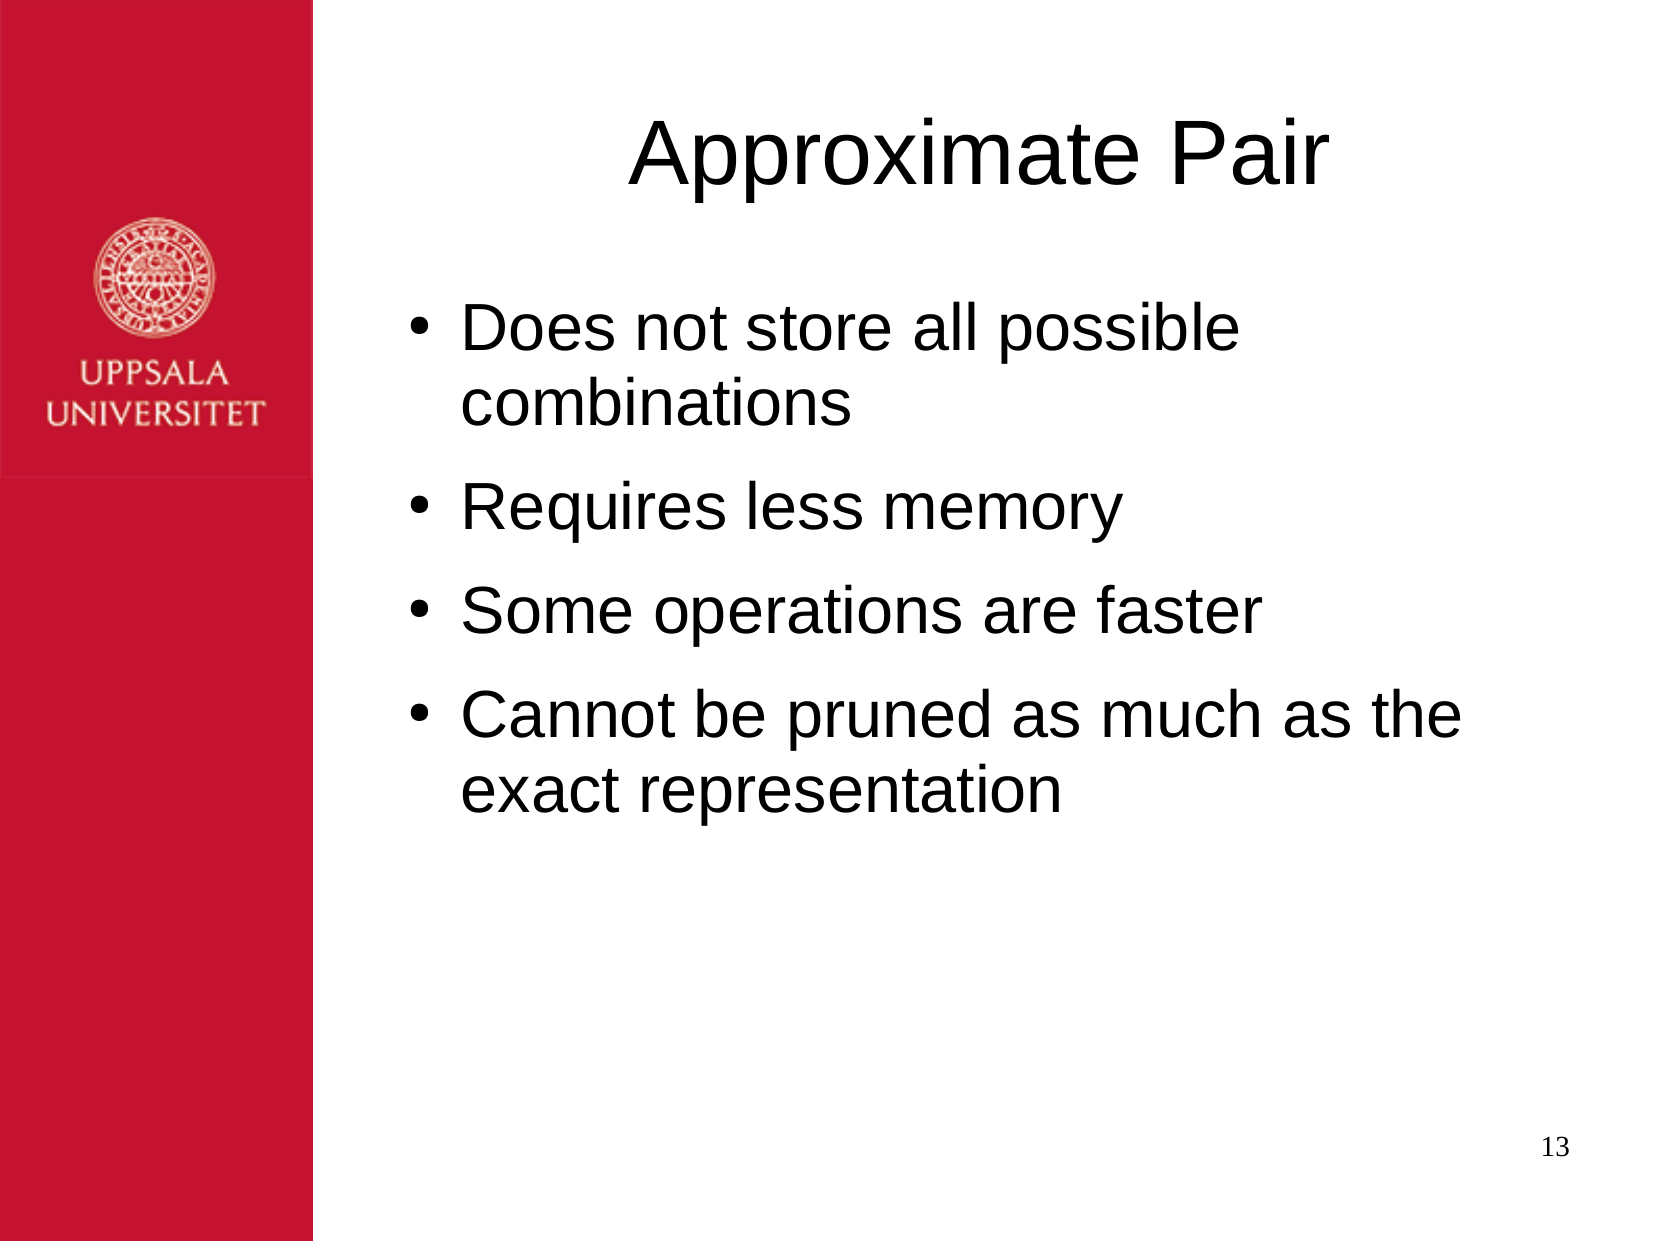

# Approximate Pair
Does not store all possible combinations
Requires less memory
Some operations are faster
Cannot be pruned as much as the exact representation
13